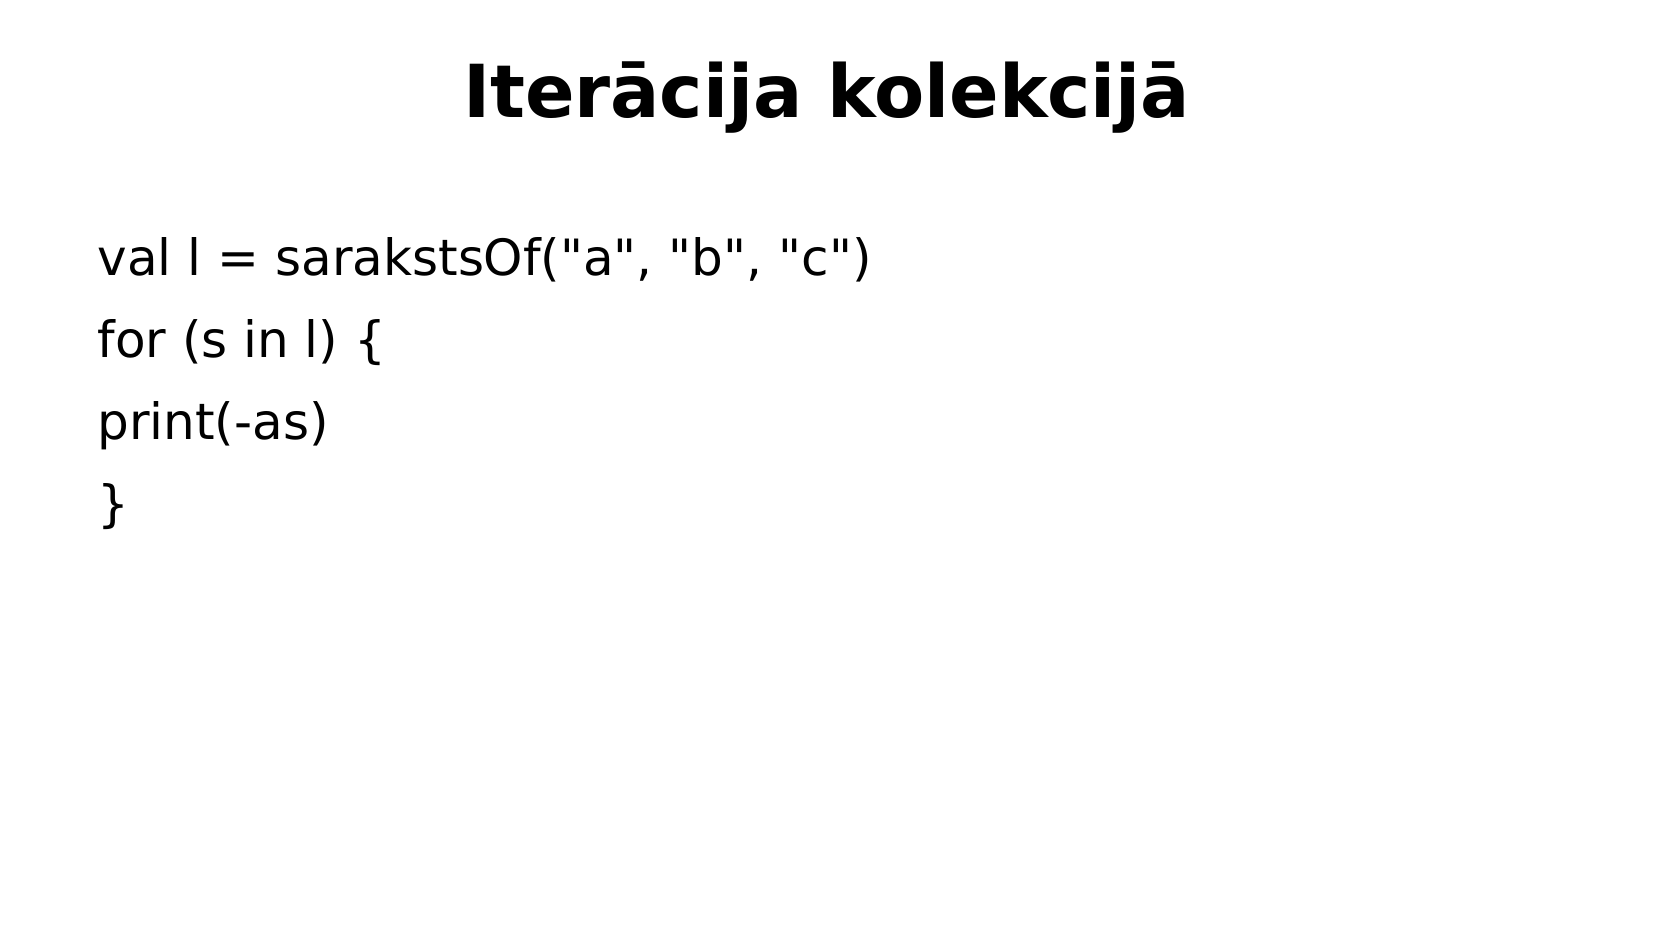

# Iterācija kolekcijā
val l = sarakstsOf("a", "b", "c")
for (s in l) {
print(-as)
}